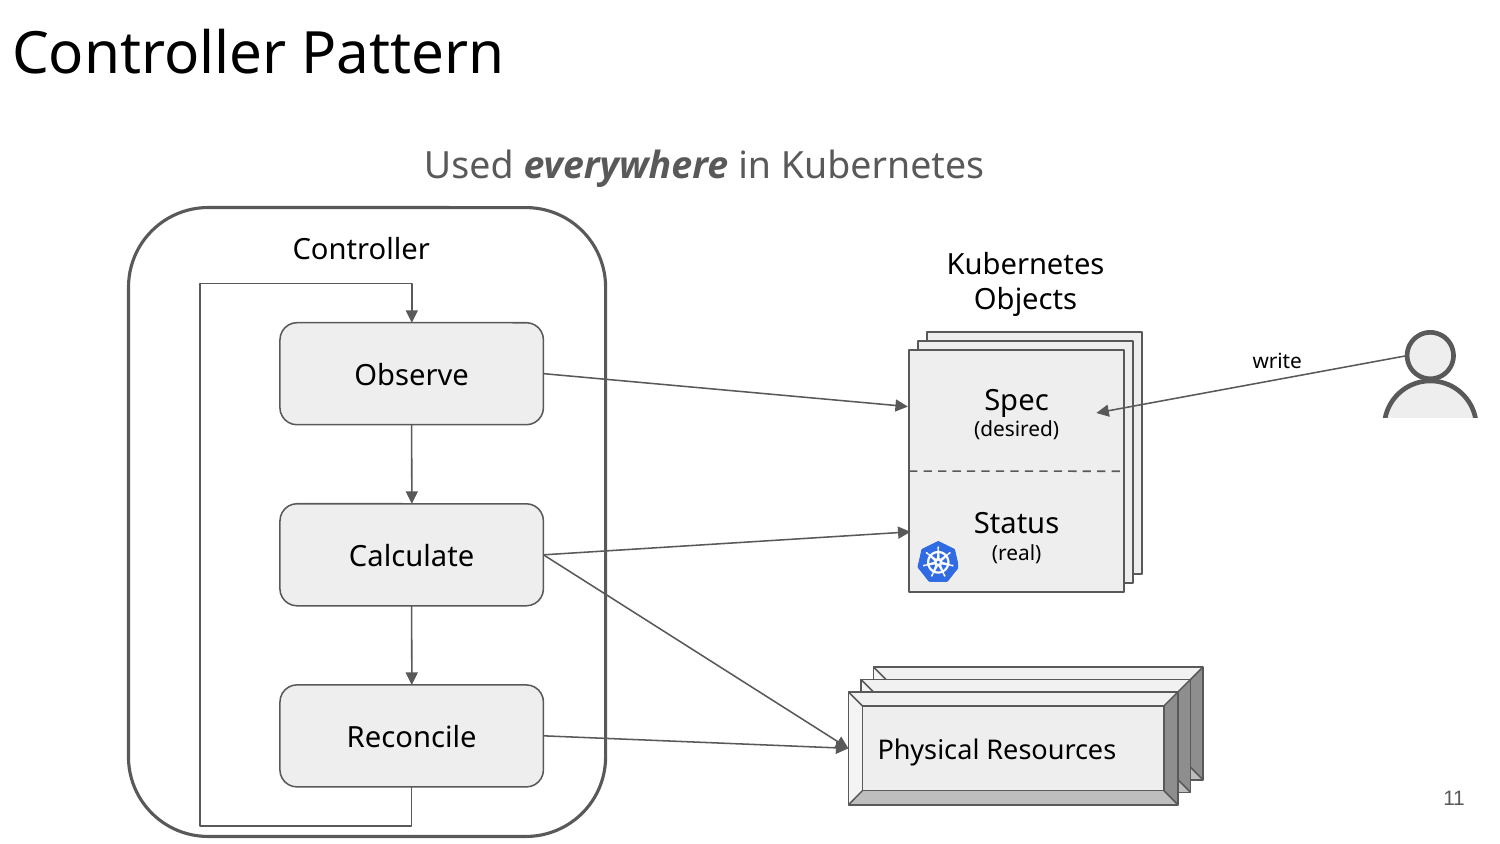

# Controller Pattern
Used everywhere in Kubernetes
Controller
Kubernetes
Objects
Spec
(desired)
Status
(real)
Observe
write
Calculate
Physical Resources
Physical Resources
Physical Resources
Reconcile